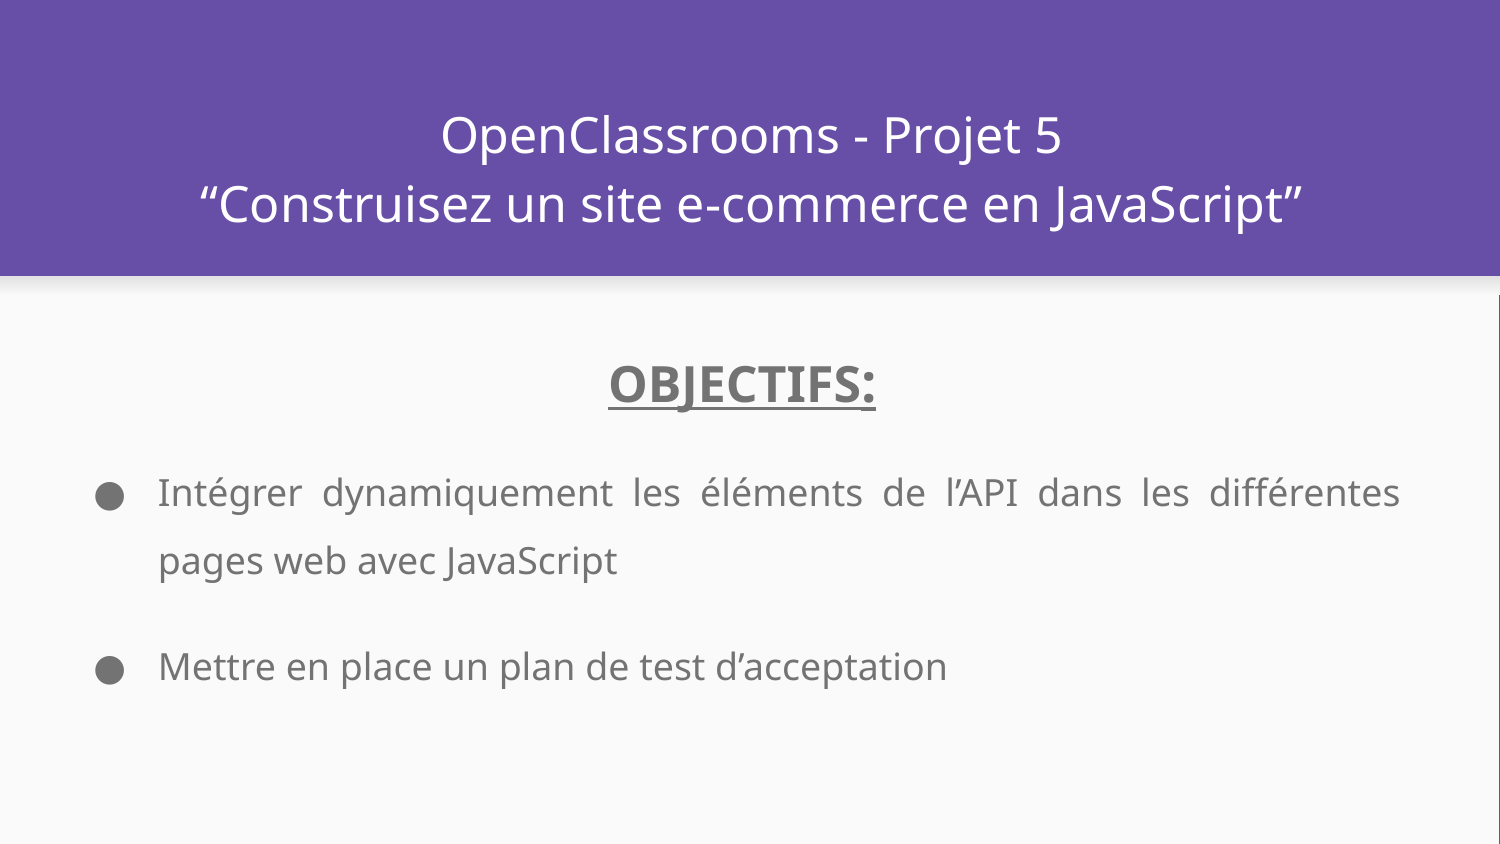

# OpenClassrooms - Projet 5 “Construisez un site e-commerce en JavaScript”
OBJECTIFS:
Intégrer dynamiquement les éléments de l’API dans les différentes pages web avec JavaScript
Mettre en place un plan de test d’acceptation